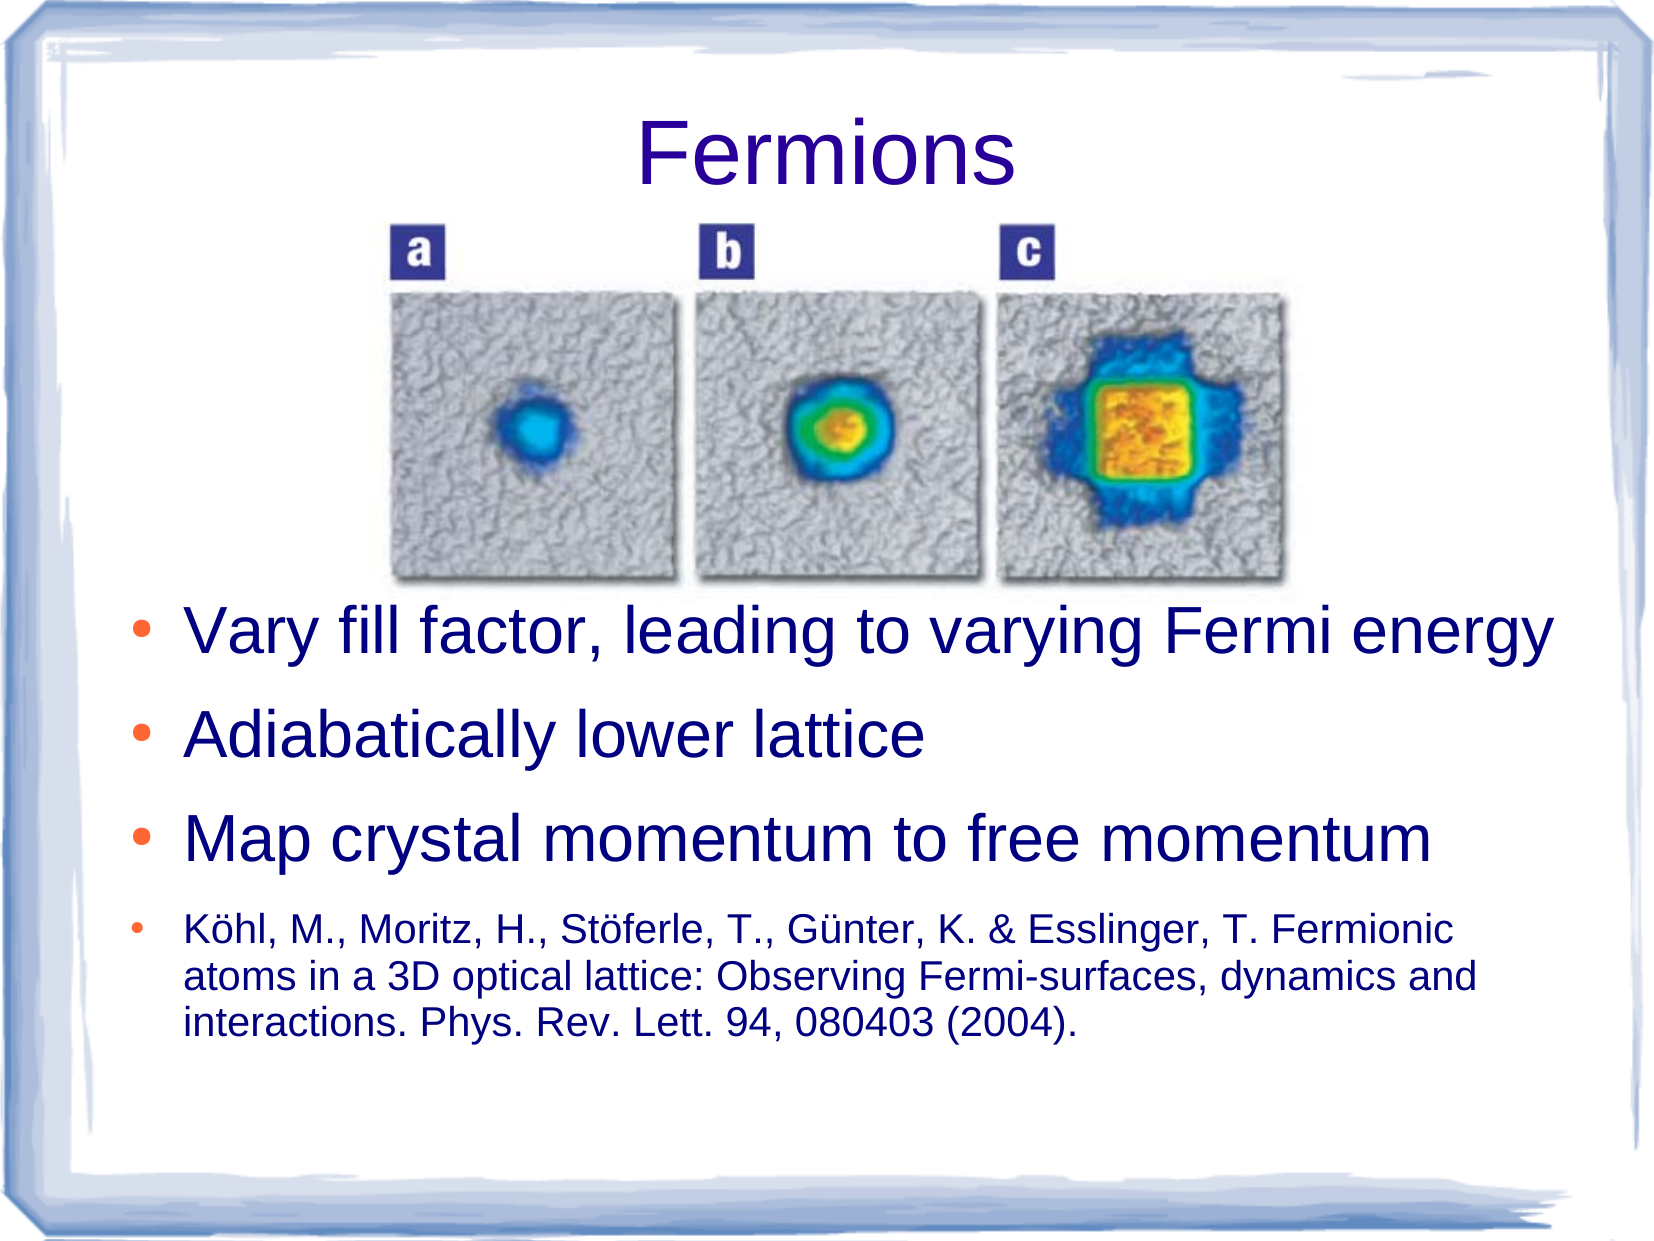

# Fermions
Vary fill factor, leading to varying Fermi energy
Adiabatically lower lattice
Map crystal momentum to free momentum
Köhl, M., Moritz, H., Stöferle, T., Günter, K. & Esslinger, T. Fermionic atoms in a 3D optical lattice: Observing Fermi-surfaces, dynamics and interactions. Phys. Rev. Lett. 94, 080403 (2004).